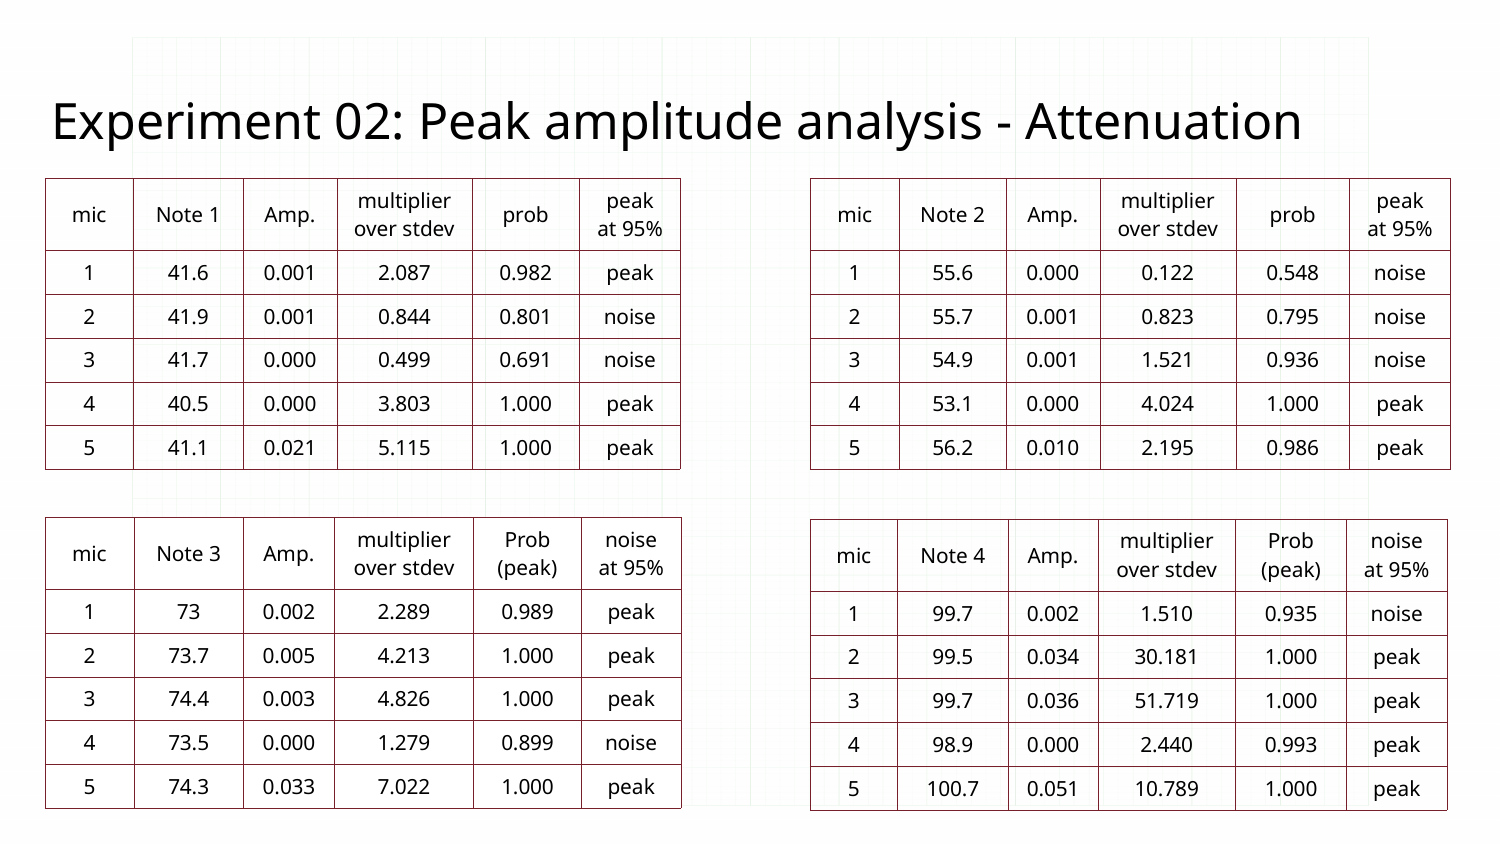

# Experiment 02: Peak amplitude analysis - Attenuation
| mic | Note 1 | Amp. | multiplier over stdev | prob | peak at 95% |
| --- | --- | --- | --- | --- | --- |
| 1 | 41.6 | 0.001 | 2.087 | 0.982 | peak |
| 2 | 41.9 | 0.001 | 0.844 | 0.801 | noise |
| 3 | 41.7 | 0.000 | 0.499 | 0.691 | noise |
| 4 | 40.5 | 0.000 | 3.803 | 1.000 | peak |
| 5 | 41.1 | 0.021 | 5.115 | 1.000 | peak |
| mic | Note 2 | Amp. | multiplier over stdev | prob | peak at 95% |
| --- | --- | --- | --- | --- | --- |
| 1 | 55.6 | 0.000 | 0.122 | 0.548 | noise |
| 2 | 55.7 | 0.001 | 0.823 | 0.795 | noise |
| 3 | 54.9 | 0.001 | 1.521 | 0.936 | noise |
| 4 | 53.1 | 0.000 | 4.024 | 1.000 | peak |
| 5 | 56.2 | 0.010 | 2.195 | 0.986 | peak |
| mic | Note 3 | Amp. | multiplier over stdev | Prob (peak) | noise at 95% |
| --- | --- | --- | --- | --- | --- |
| 1 | 73 | 0.002 | 2.289 | 0.989 | peak |
| 2 | 73.7 | 0.005 | 4.213 | 1.000 | peak |
| 3 | 74.4 | 0.003 | 4.826 | 1.000 | peak |
| 4 | 73.5 | 0.000 | 1.279 | 0.899 | noise |
| 5 | 74.3 | 0.033 | 7.022 | 1.000 | peak |
| mic | Note 4 | Amp. | multiplier over stdev | Prob (peak) | noise at 95% |
| --- | --- | --- | --- | --- | --- |
| 1 | 99.7 | 0.002 | 1.510 | 0.935 | noise |
| 2 | 99.5 | 0.034 | 30.181 | 1.000 | peak |
| 3 | 99.7 | 0.036 | 51.719 | 1.000 | peak |
| 4 | 98.9 | 0.000 | 2.440 | 0.993 | peak |
| 5 | 100.7 | 0.051 | 10.789 | 1.000 | peak |